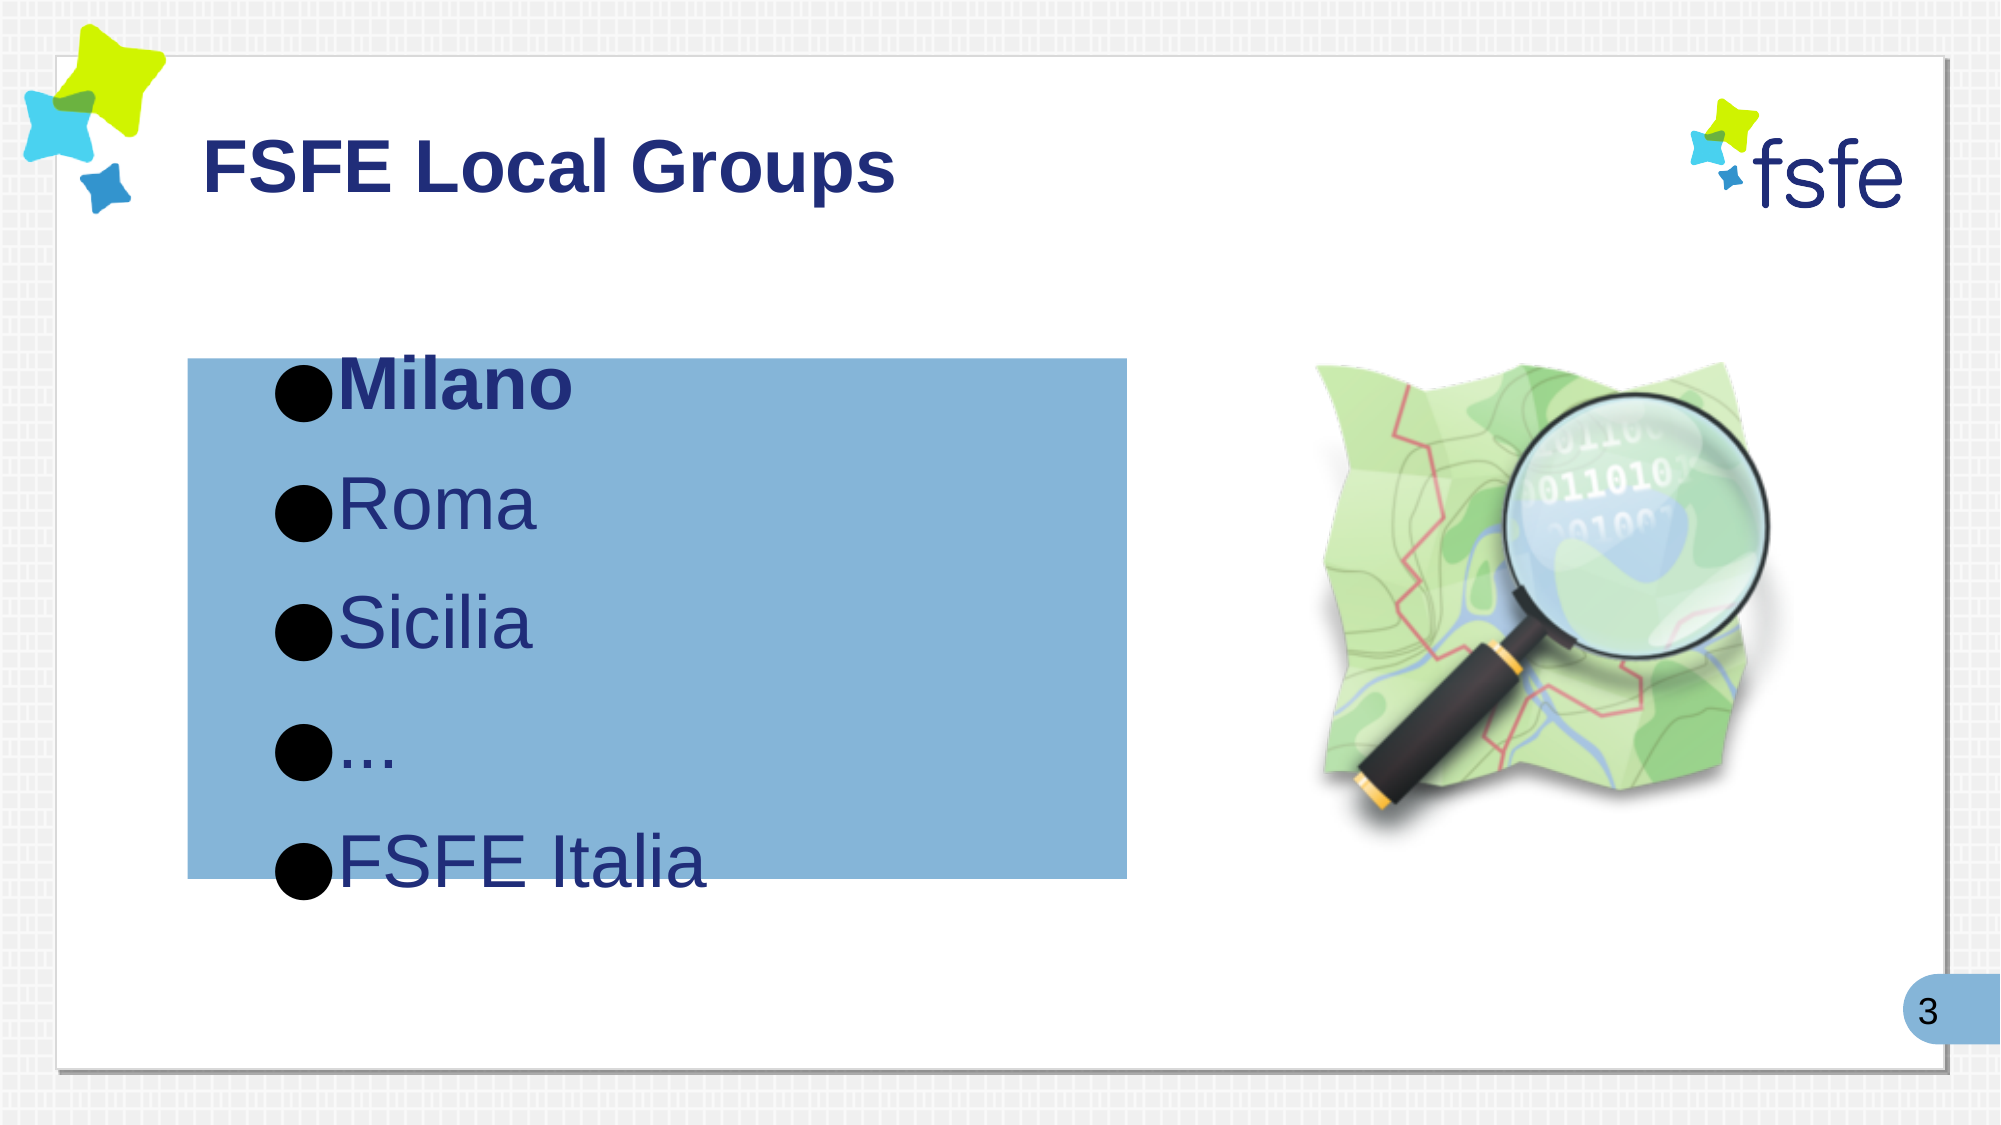

FSFE Local Groups
Milano
Roma
Sicilia
...
FSFE Italia